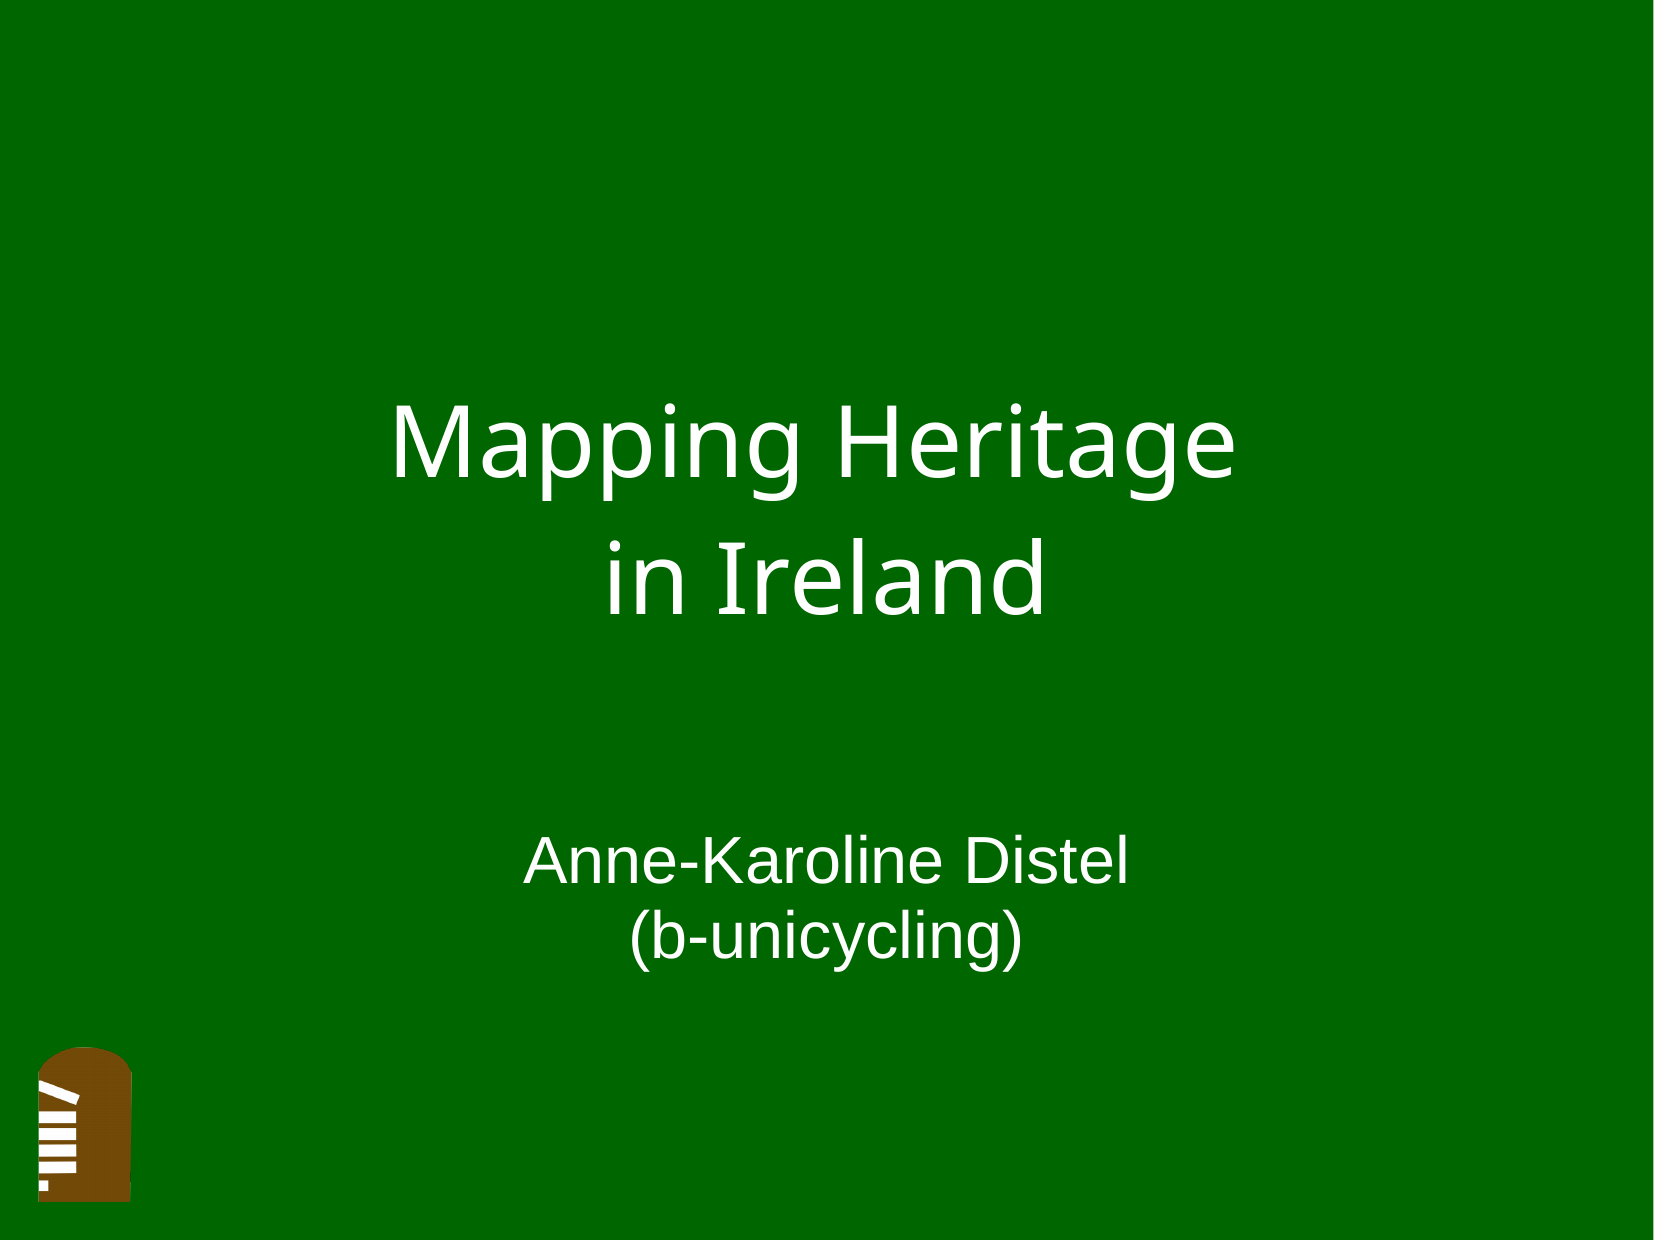

# Mapping Heritage in Ireland
Anne-Karoline Distel
(b-unicycling)